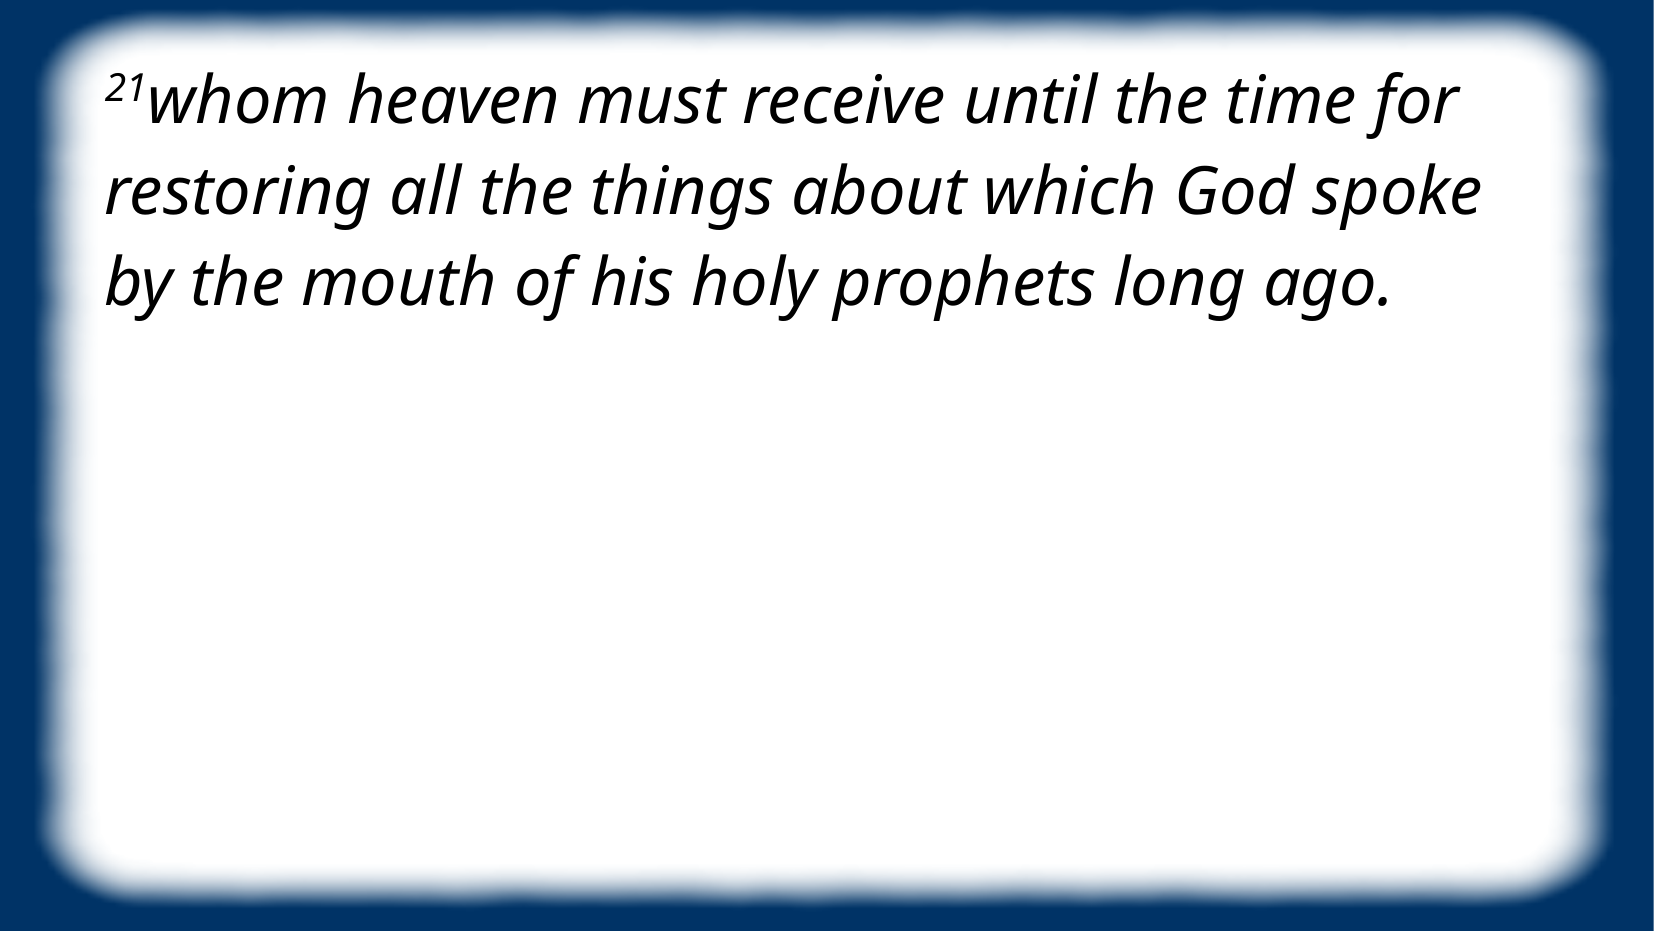

21whom heaven must receive until the time for restoring all the things about which God spoke by the mouth of his holy prophets long ago.